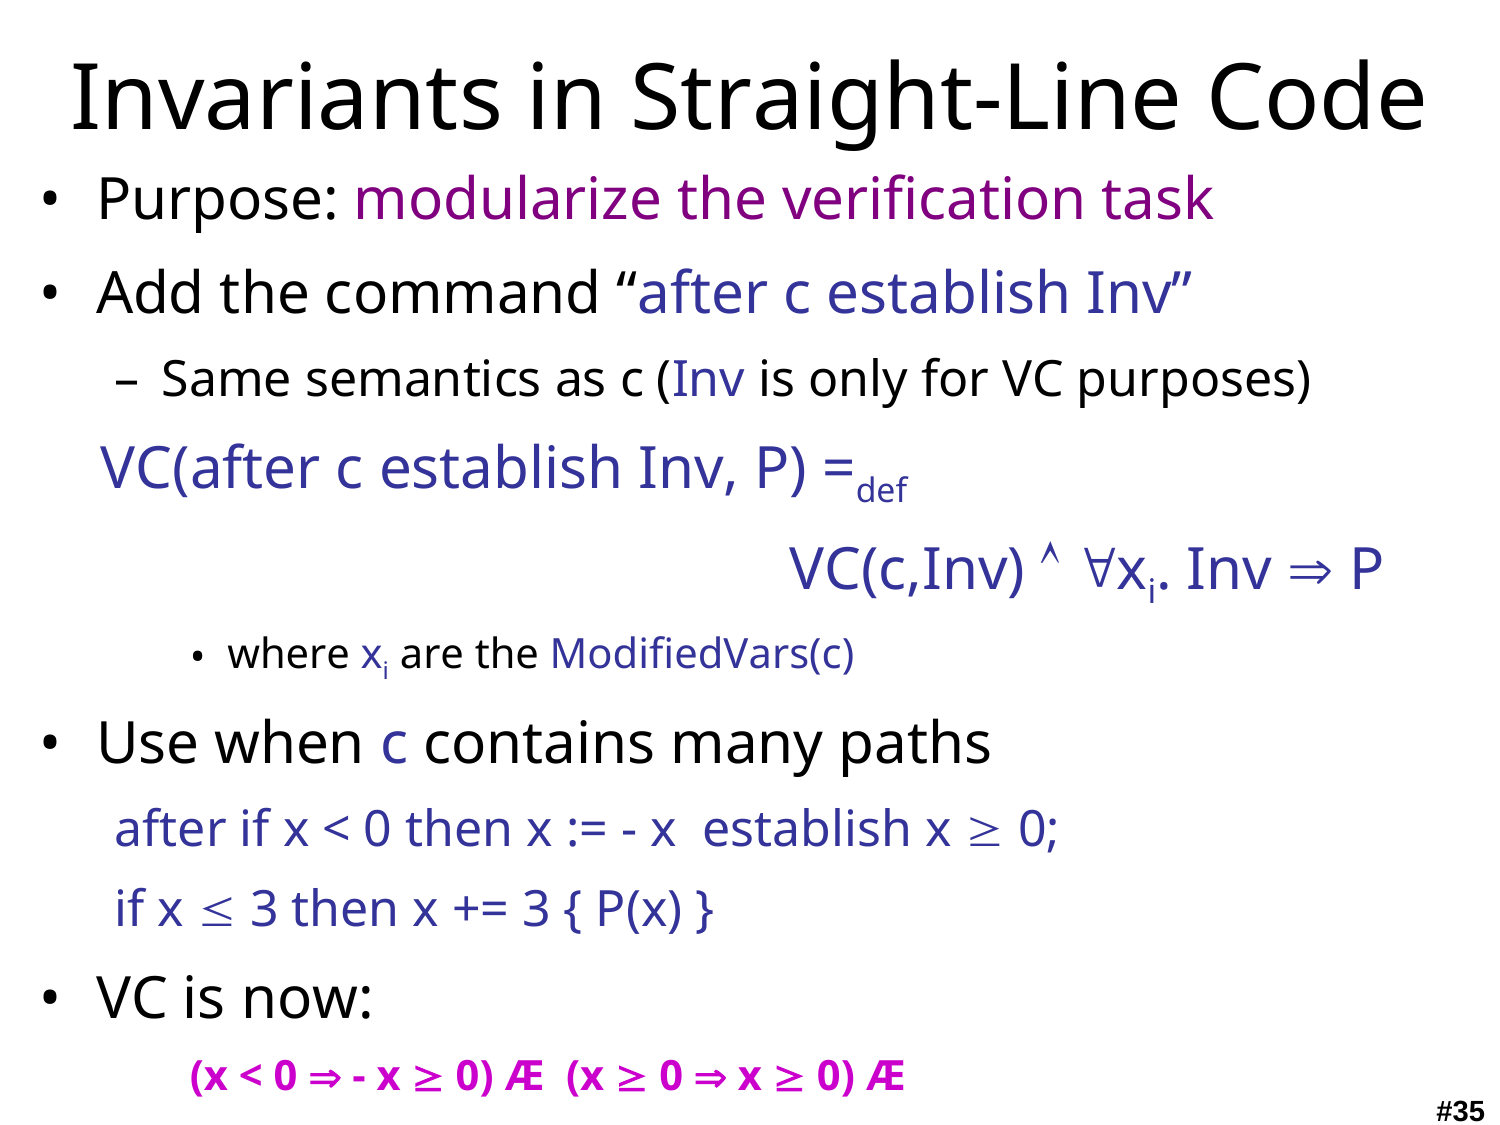

# Invariants in Straight-Line Code
Purpose: modularize the verification task
Add the command “after c establish Inv”
Same semantics as c (Inv is only for VC purposes)
 VC(after c establish Inv, P) =def
						VC(c,Inv)  xi. Inv  P
where xi are the ModifiedVars(c)
Use when c contains many paths
after if x < 0 then x := - x establish x  0;
if x  3 then x += 3 { P(x) }
VC is now:
(x < 0  - x  0) Æ (x  0  x  0) Æ
x. x  0  (x  3  P(x+3) Æ x > 3  P(x))
35